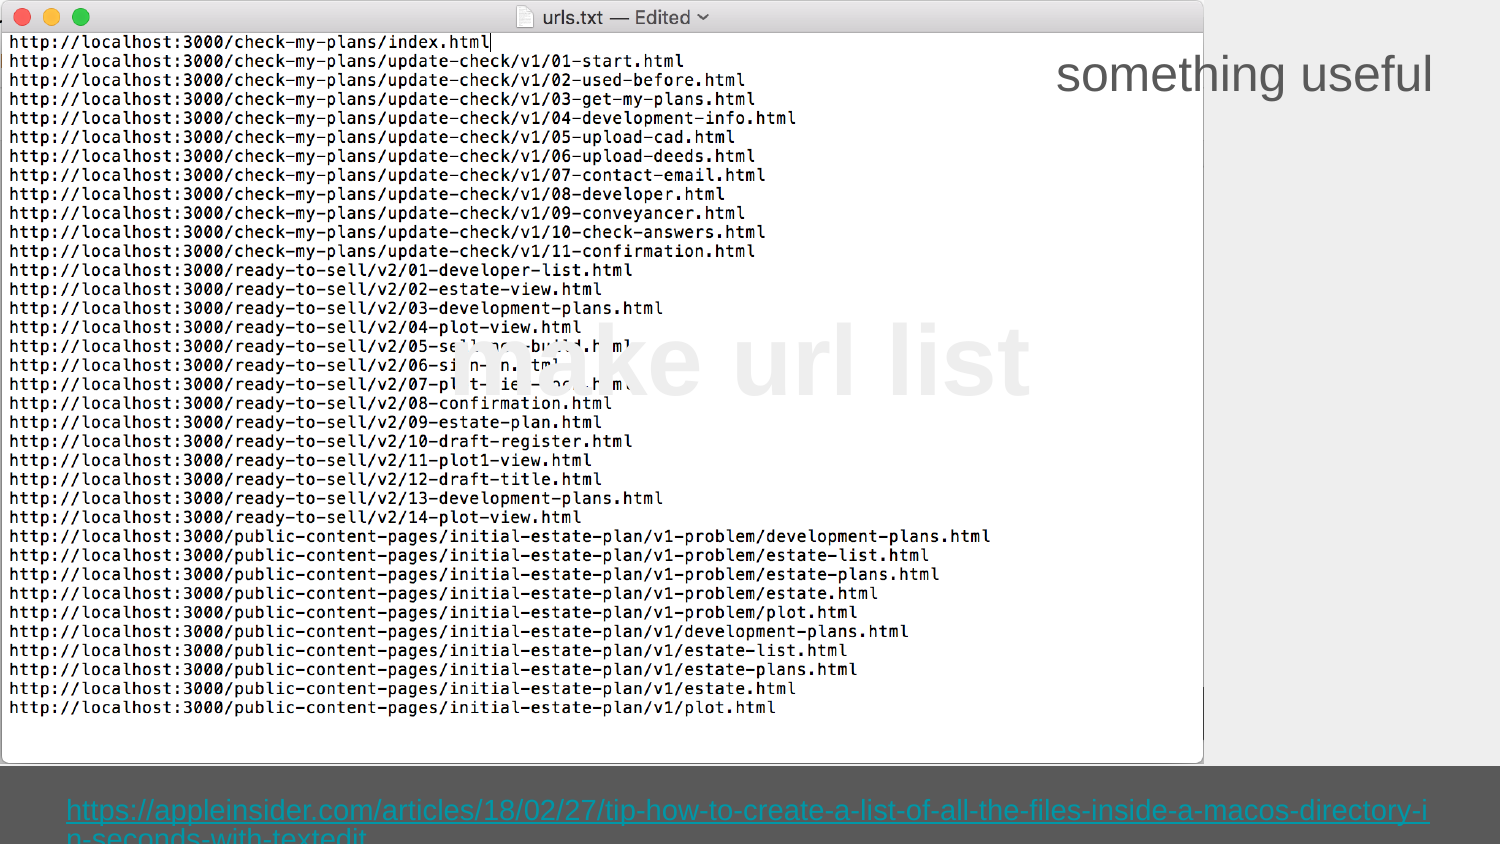

# something useful
make url list
https://appleinsider.com/articles/18/02/27/tip-how-to-create-a-list-of-all-the-files-inside-a-macos-directory-in-seconds-with-textedit